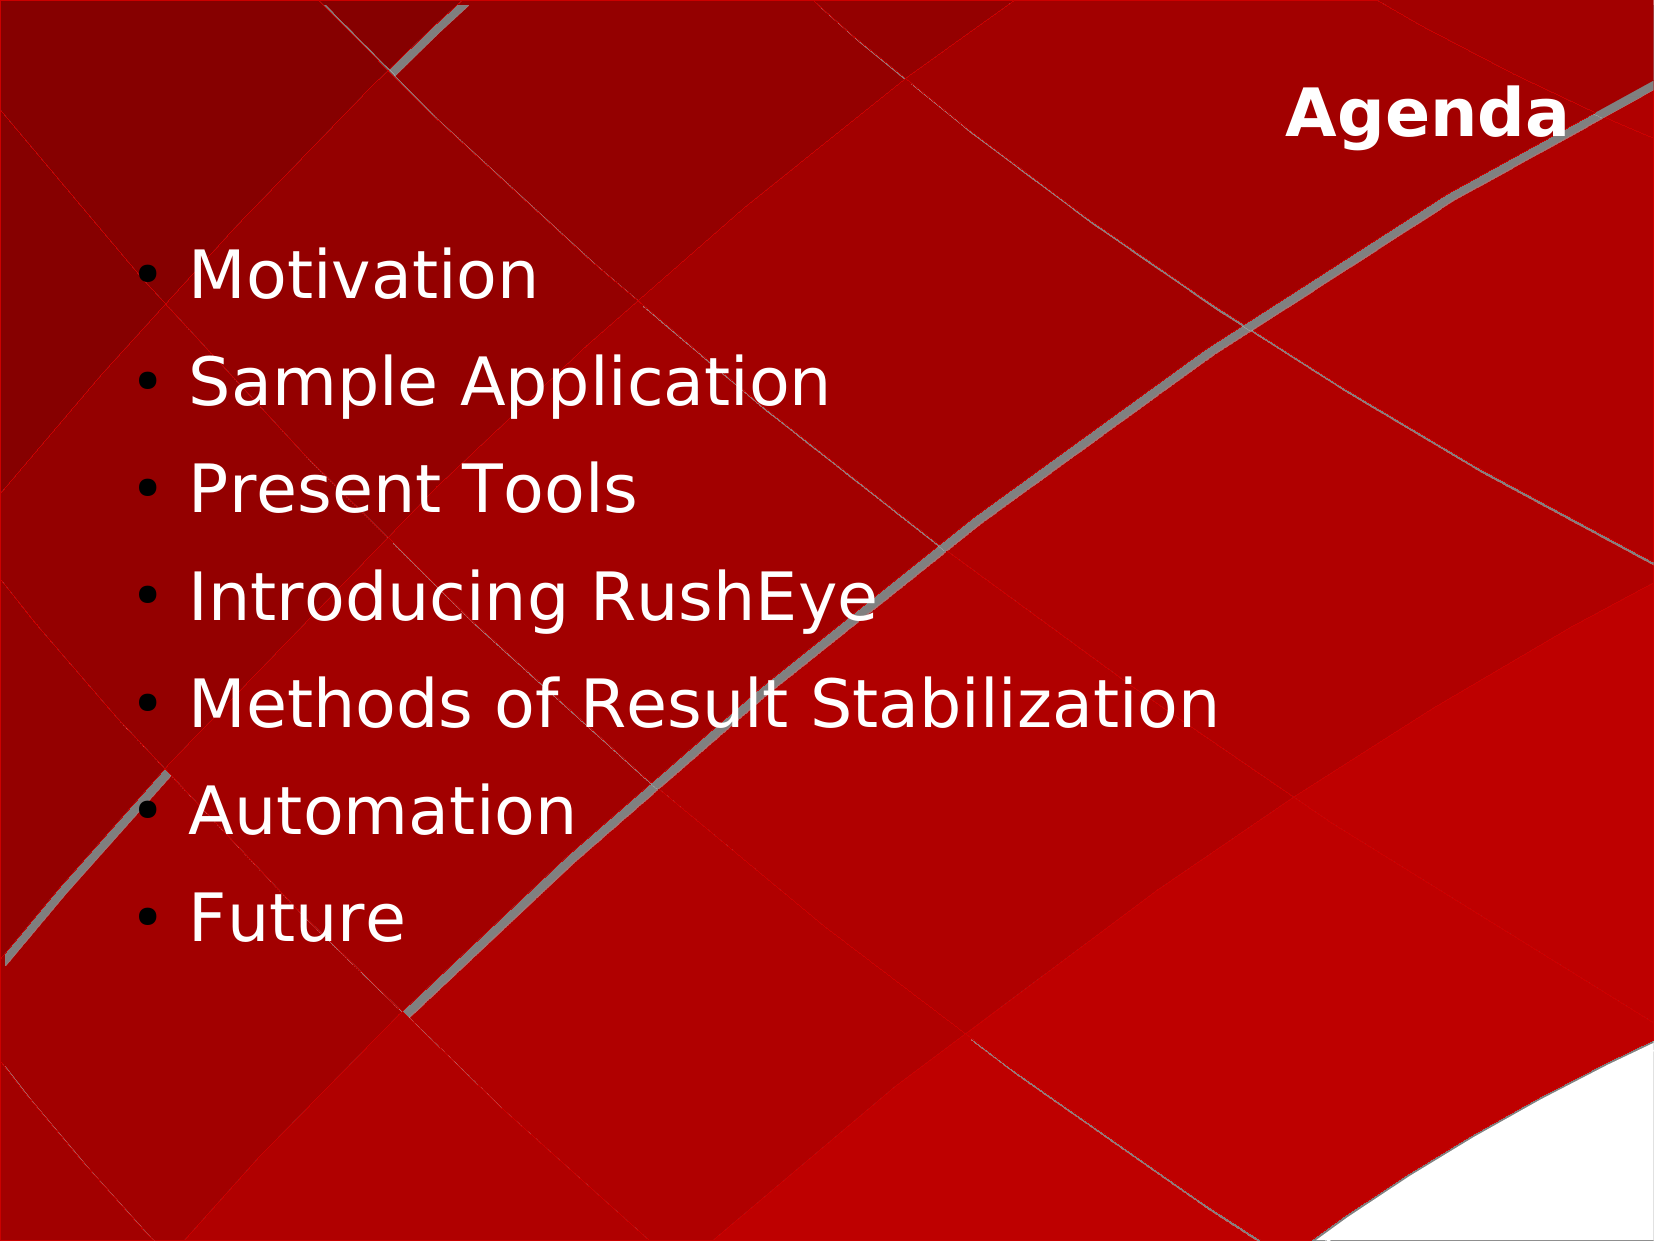

# Agenda
Motivation
Sample Application
Present Tools
Introducing RushEye
Methods of Result Stabilization
Automation
Future